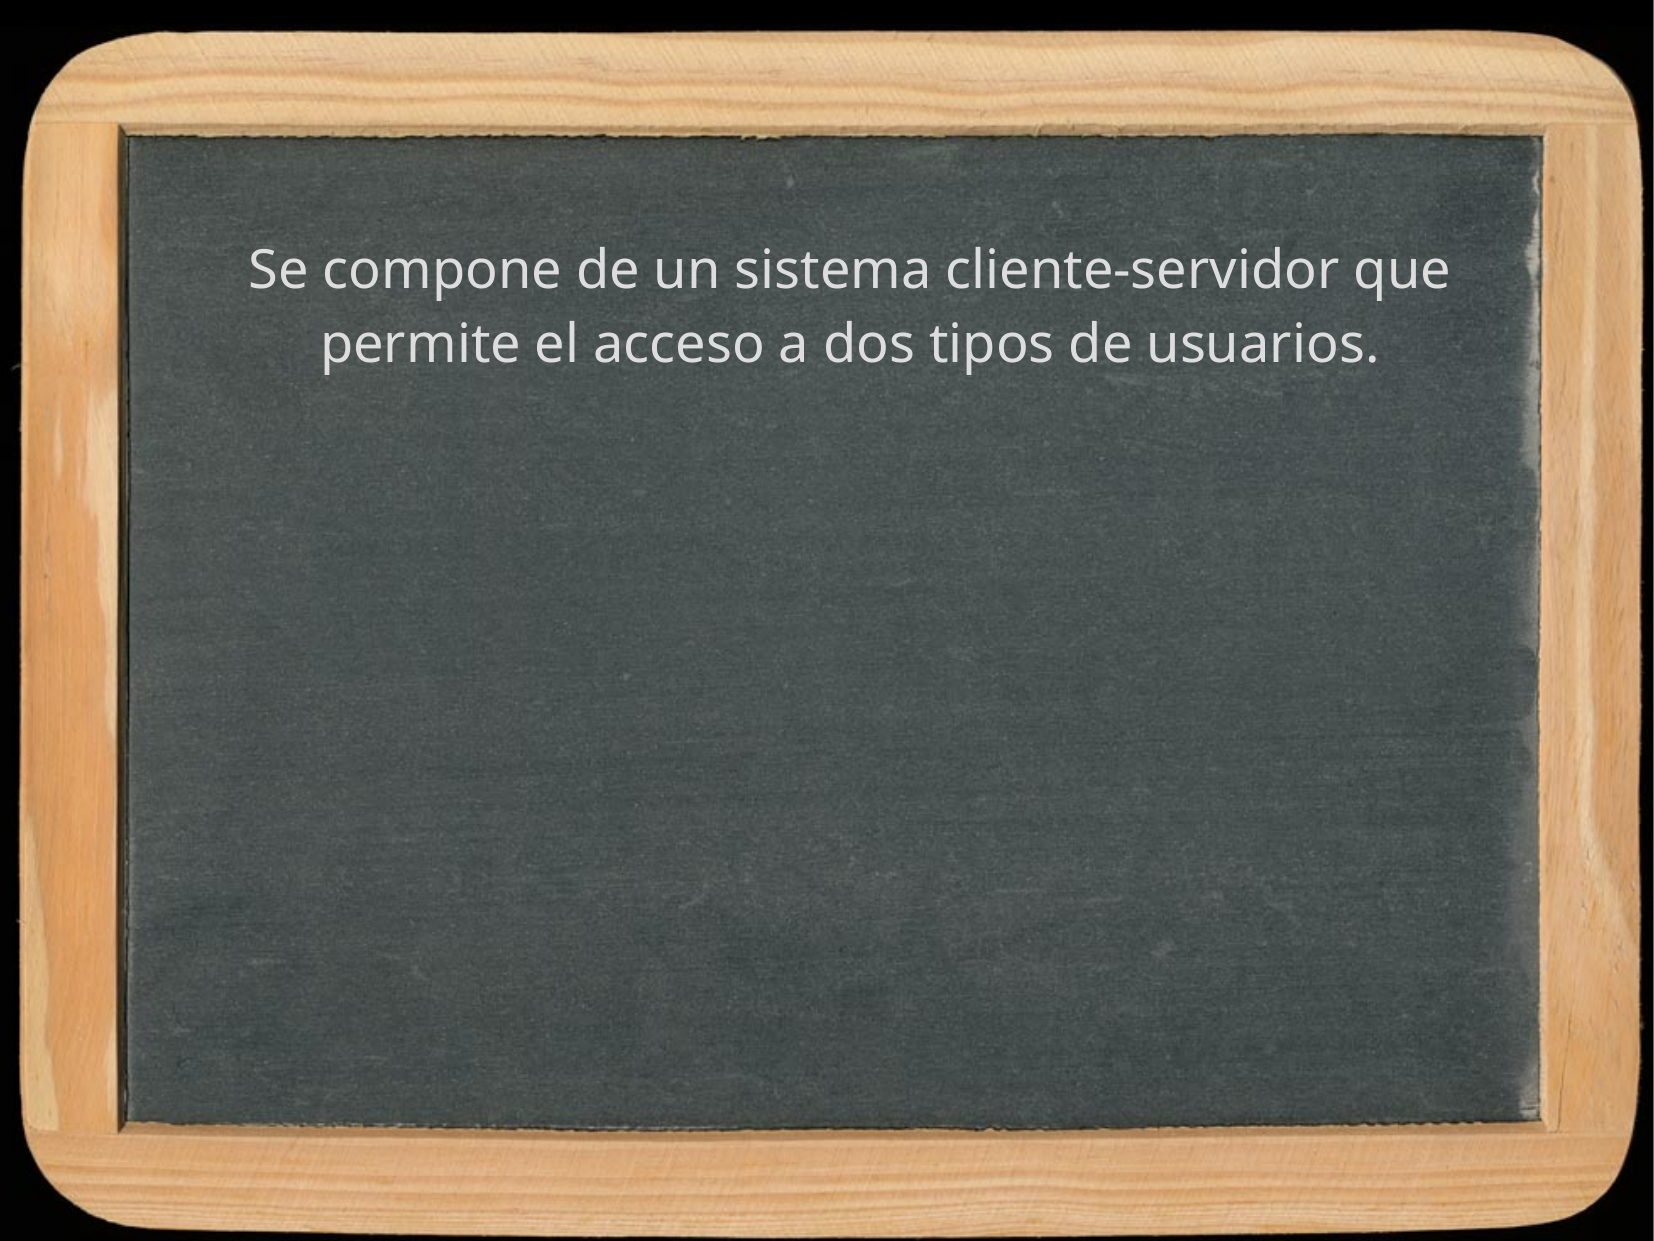

Se compone de un sistema cliente-servidor que permite el acceso a dos tipos de usuarios.